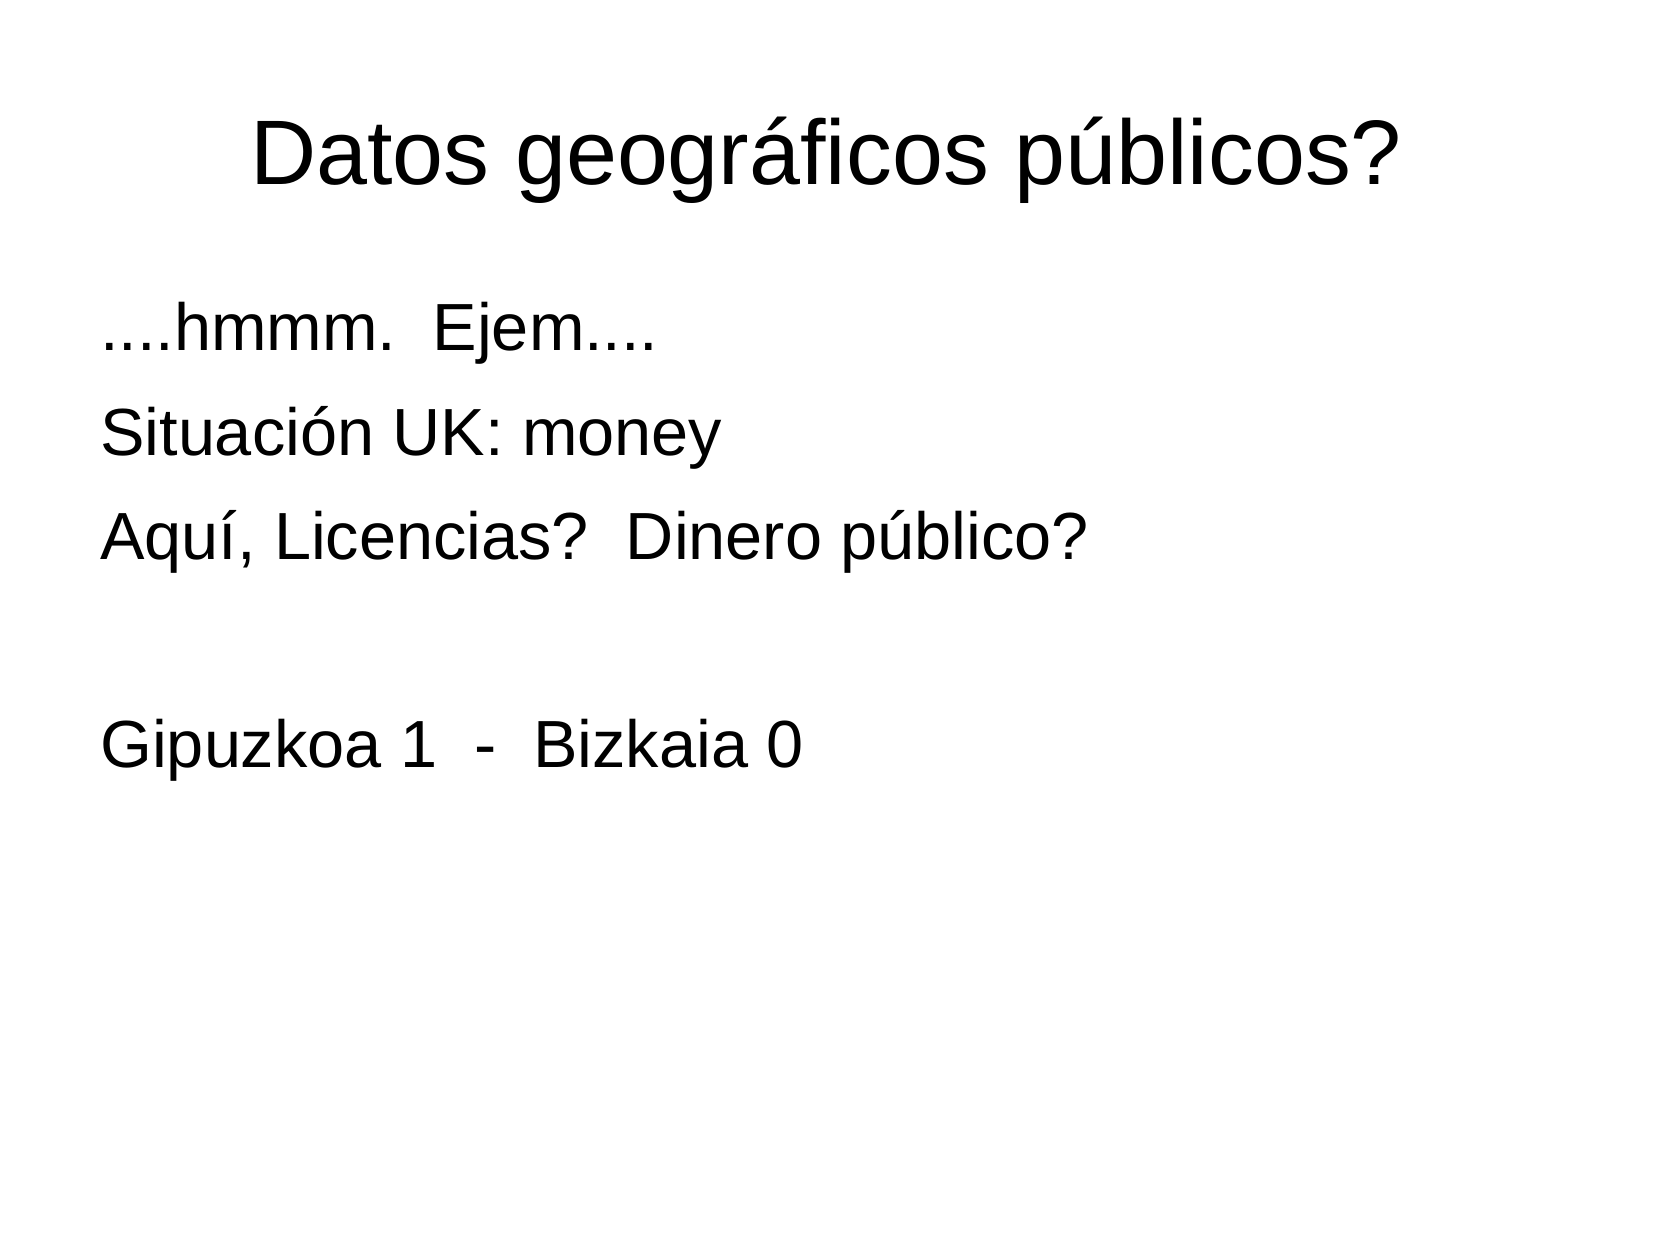

# Datos geográficos públicos?
....hmmm. Ejem....
Situación UK: money
Aquí, Licencias? Dinero público?
Gipuzkoa 1 - Bizkaia 0